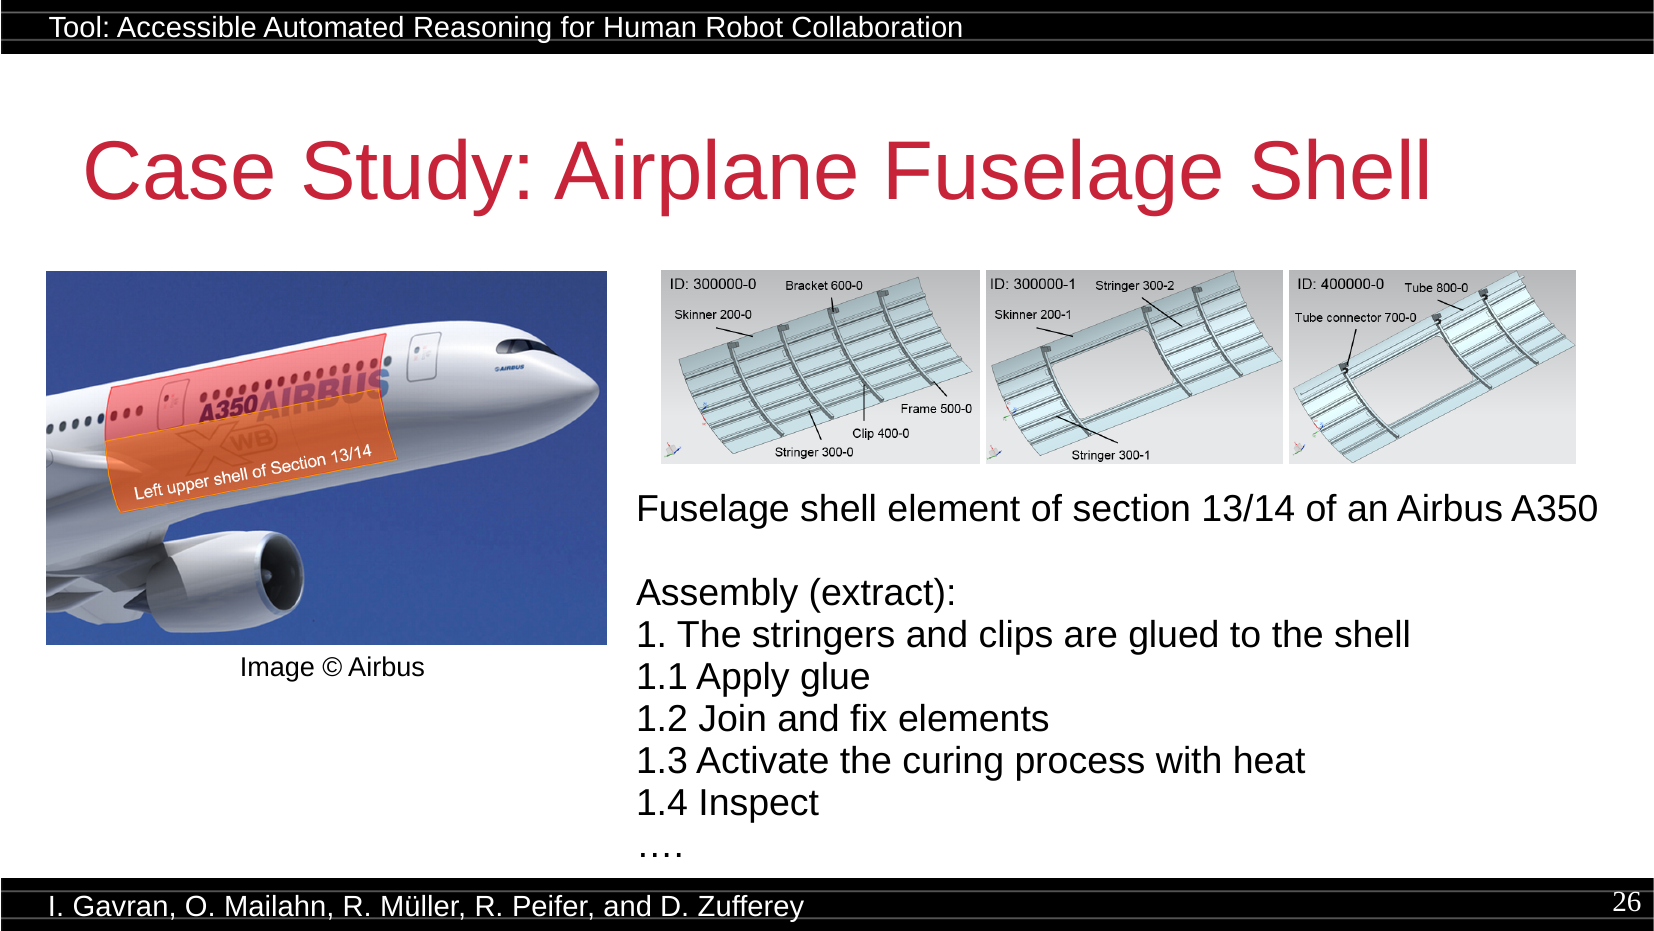

Tool: Accessible Automated Reasoning for Human Robot Collaboration
# Case Study: Airplane Fuselage Shell
Fuselage shell element of section 13/14 of an Airbus A350
Assembly (extract):
1. The stringers and clips are glued to the shell
1.1 Apply glue
1.2 Join and fix elements
1.3 Activate the curing process with heat
1.4 Inspect
….
Image © Airbus
I. Gavran, O. Mailahn, R. Müller, R. Peifer, and D. Zufferey